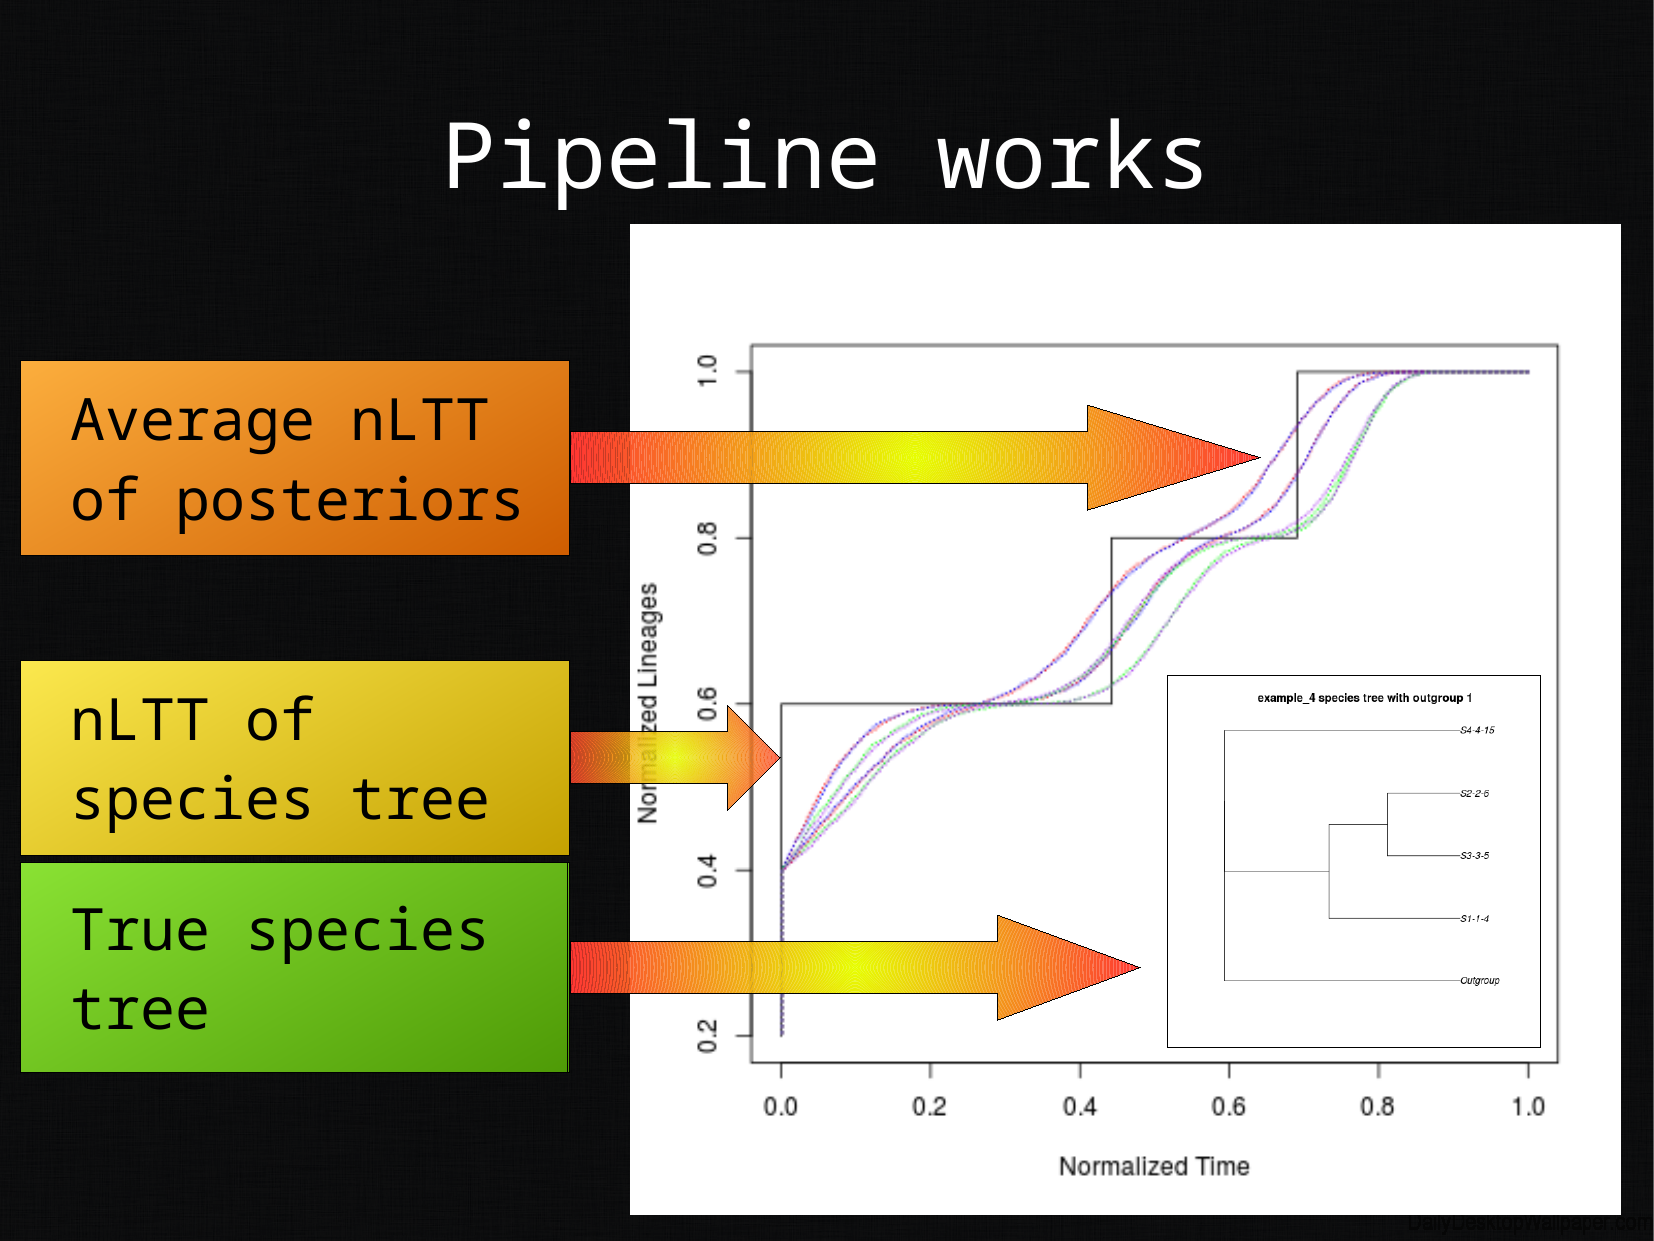

# Pipeline works
Average nLTT of posteriors
nLTT of species tree
True gene tree
True species tree